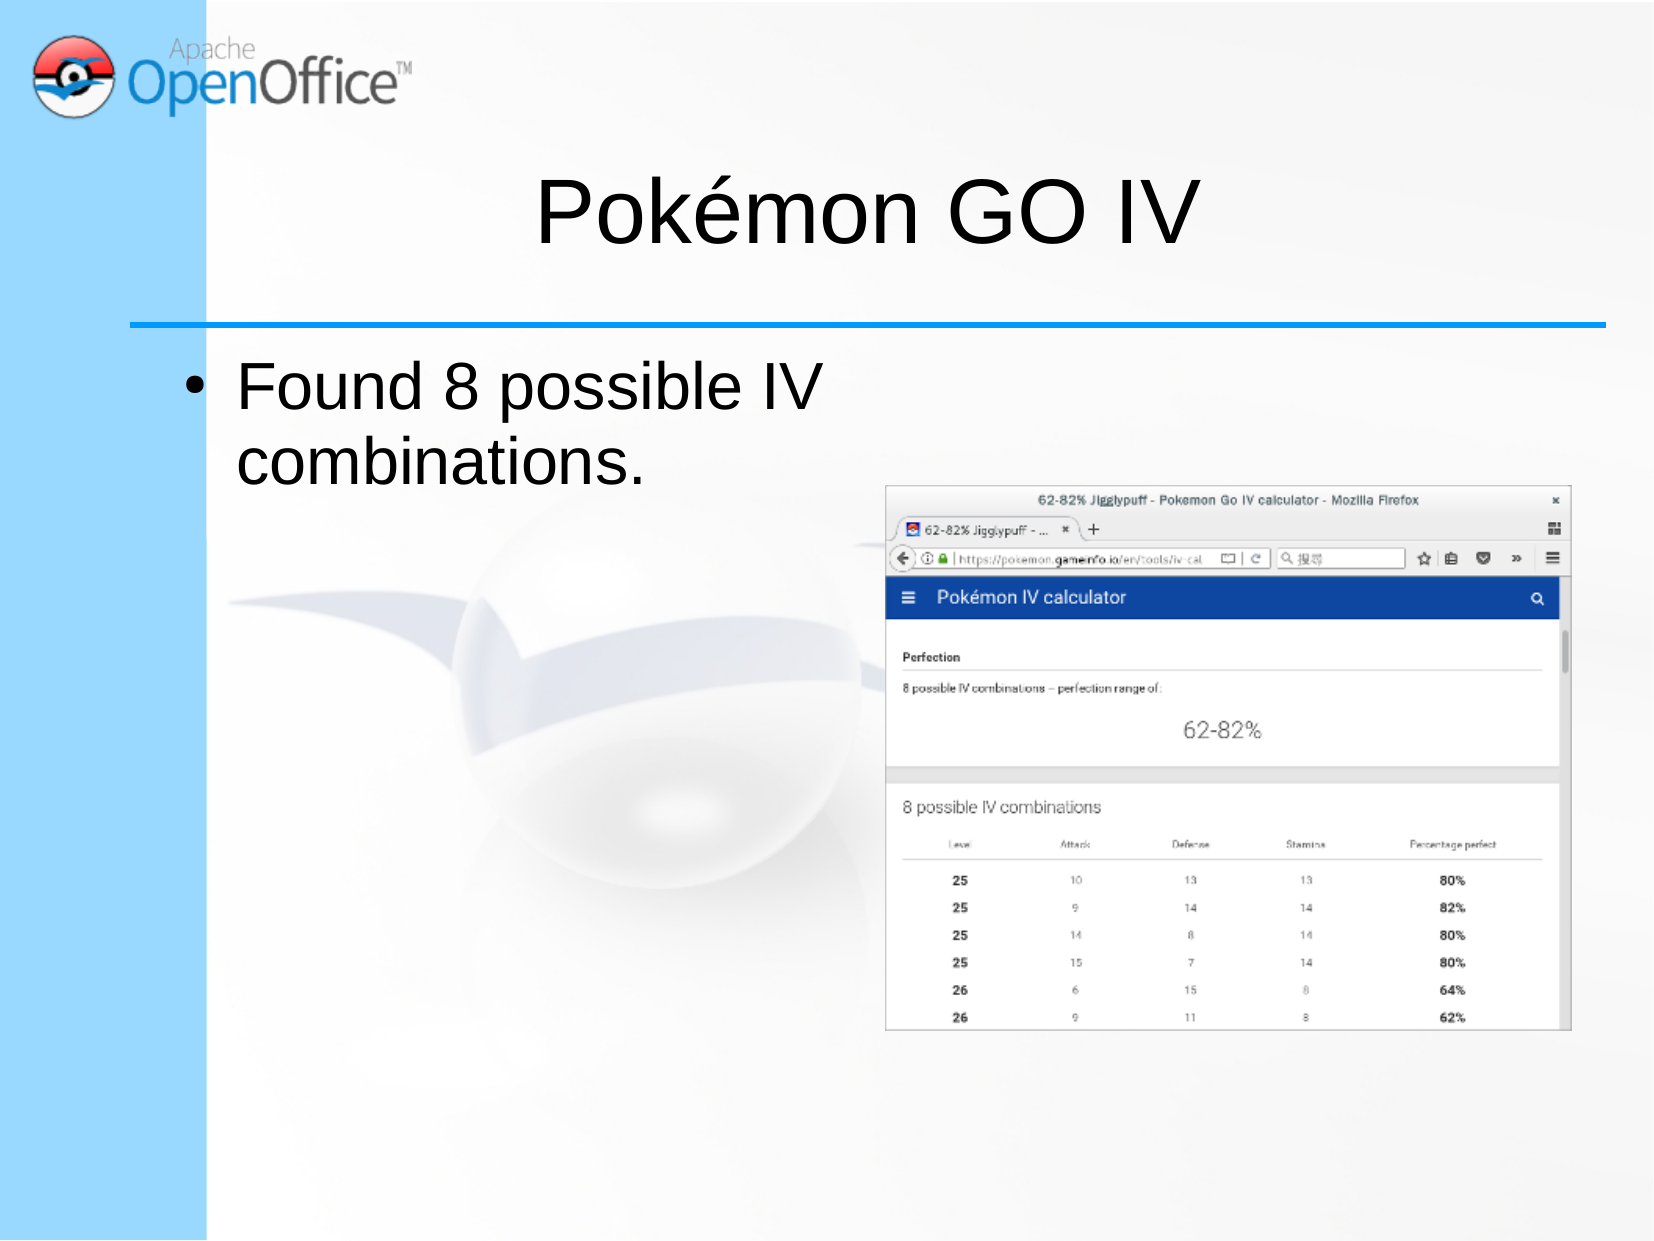

# Pokémon GO IV
Found 8 possible IV combinations.